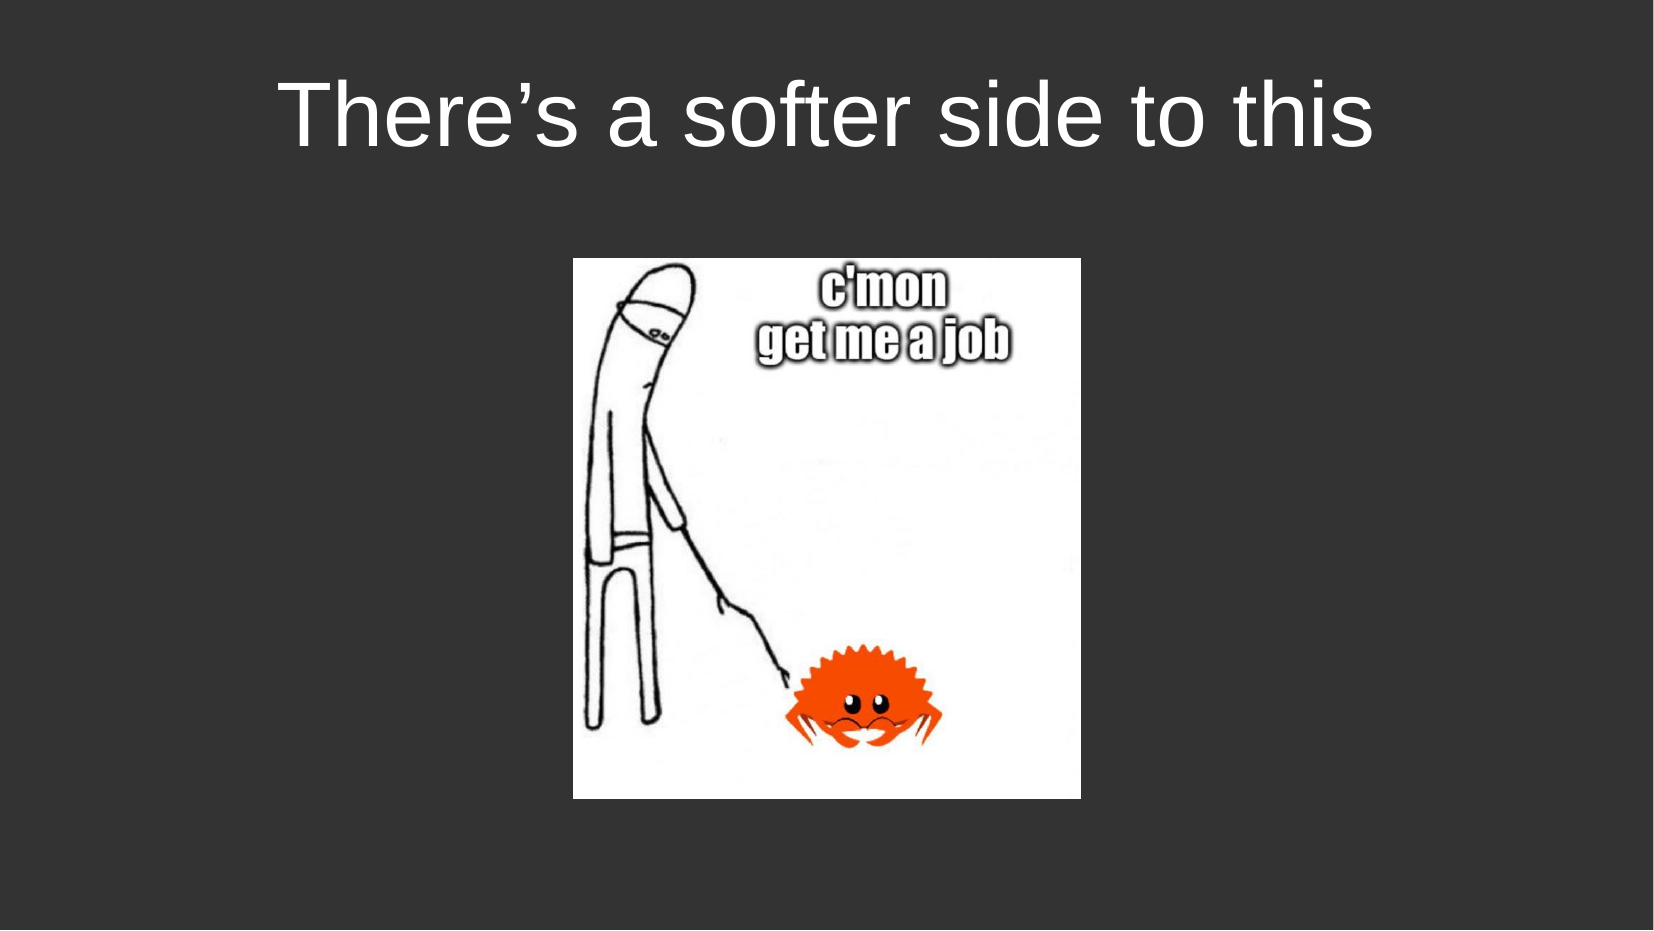

# There’s a softer side to this